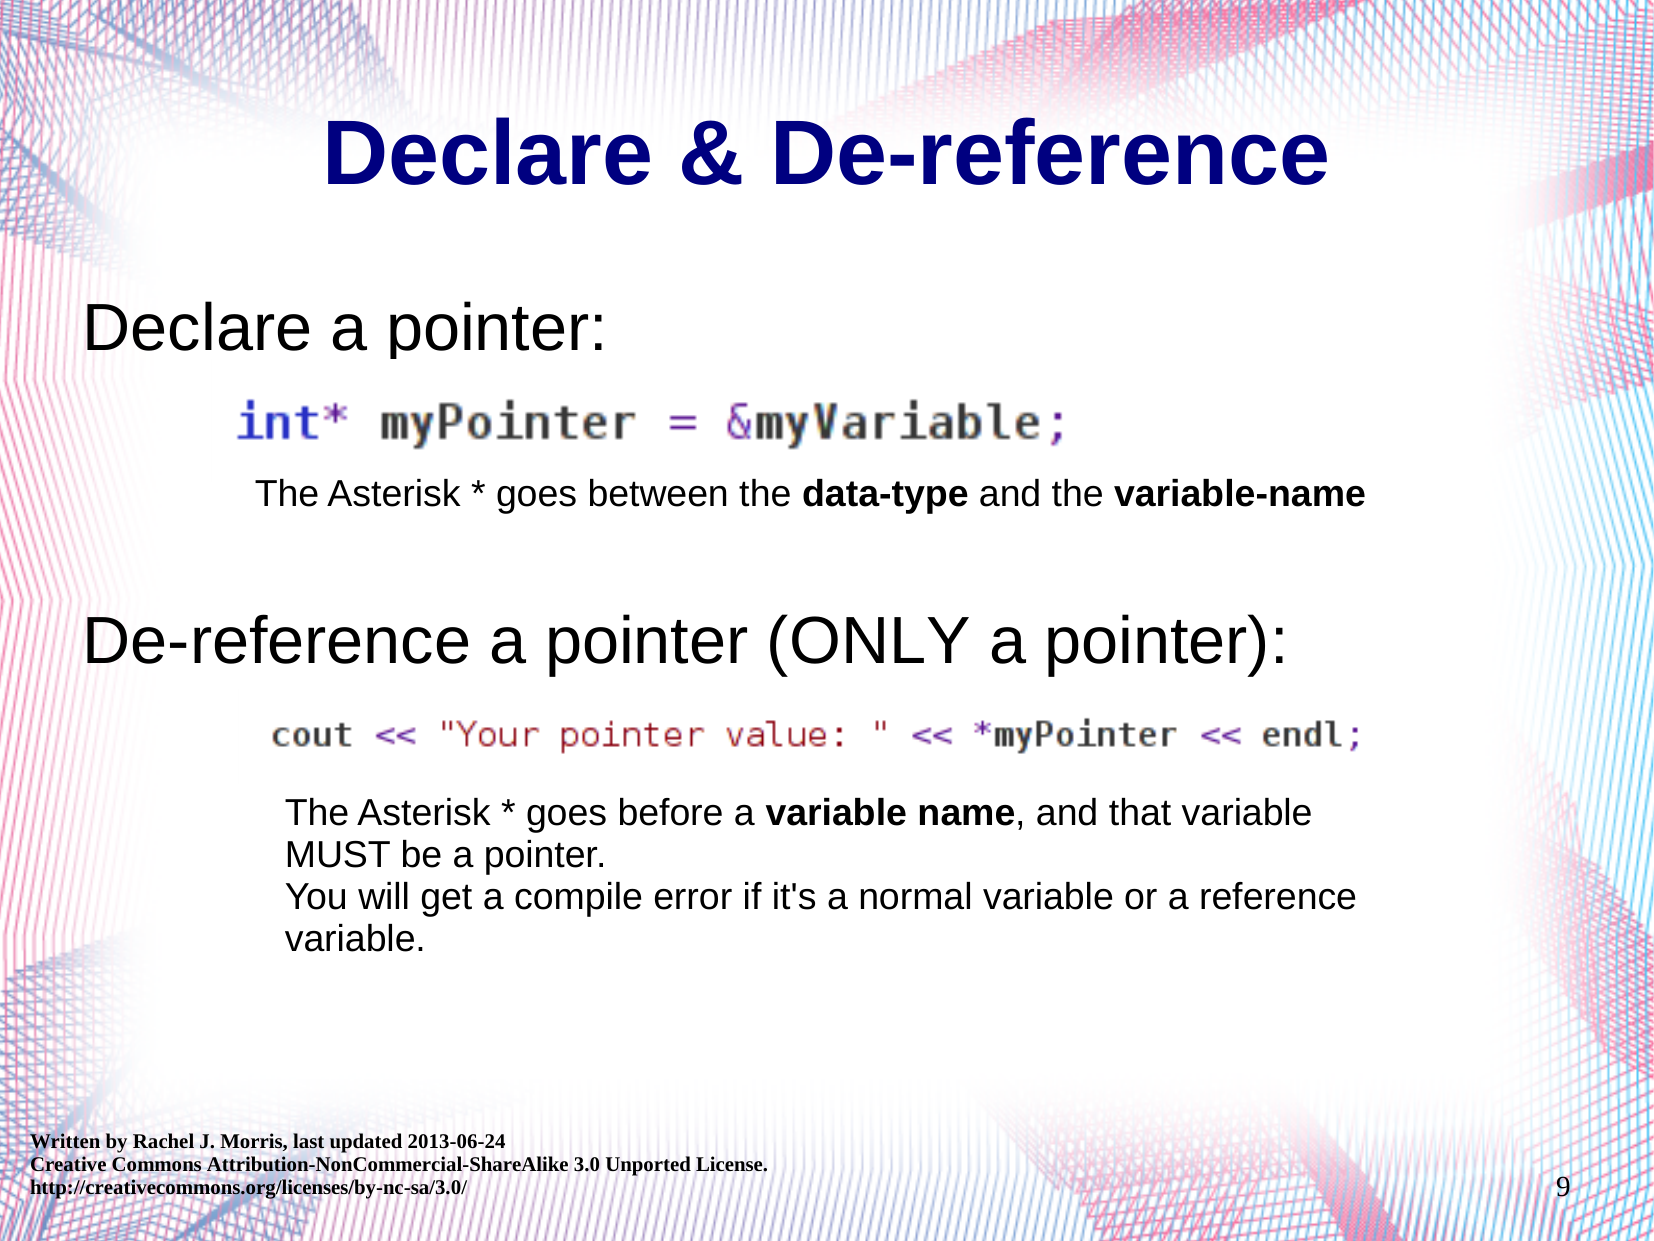

# Declare & De-reference
Declare a pointer:
De-reference a pointer (ONLY a pointer):
The Asterisk * goes between the data-type and the variable-name
The Asterisk * goes before a variable name, and that variable MUST be a pointer.
You will get a compile error if it's a normal variable or a reference variable.
9